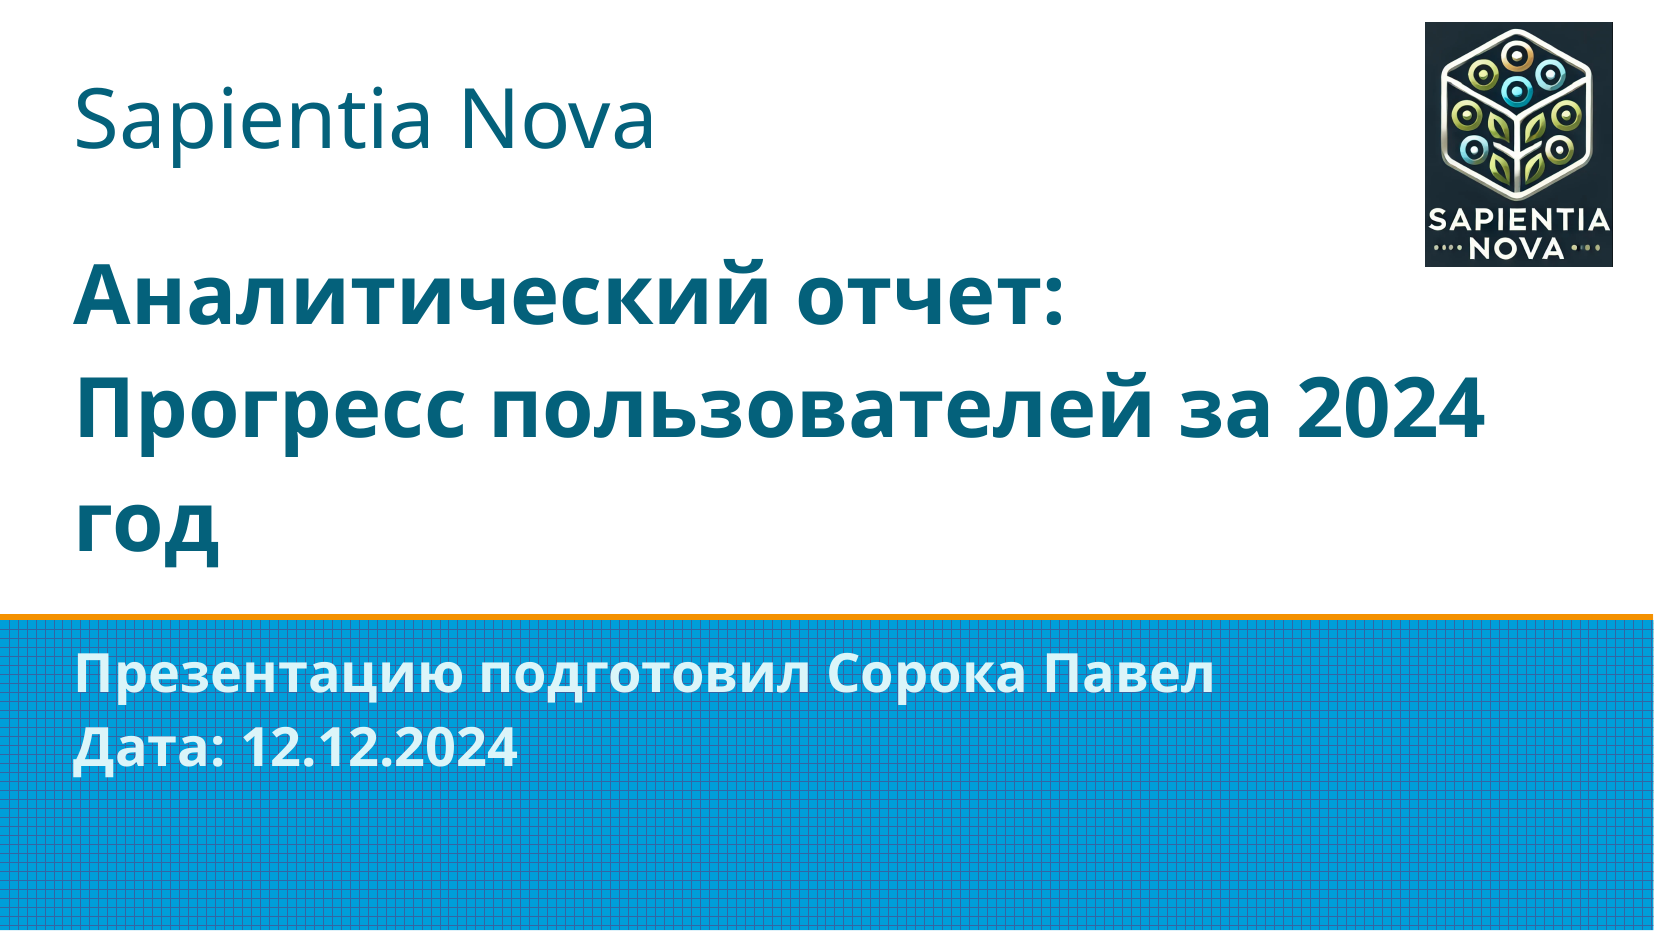

# Sapientia Nova Аналитический отчет: Прогресс пользователей за 2024 год
Презентацию подготовил Сорока Павел
Дата: 12.12.2024